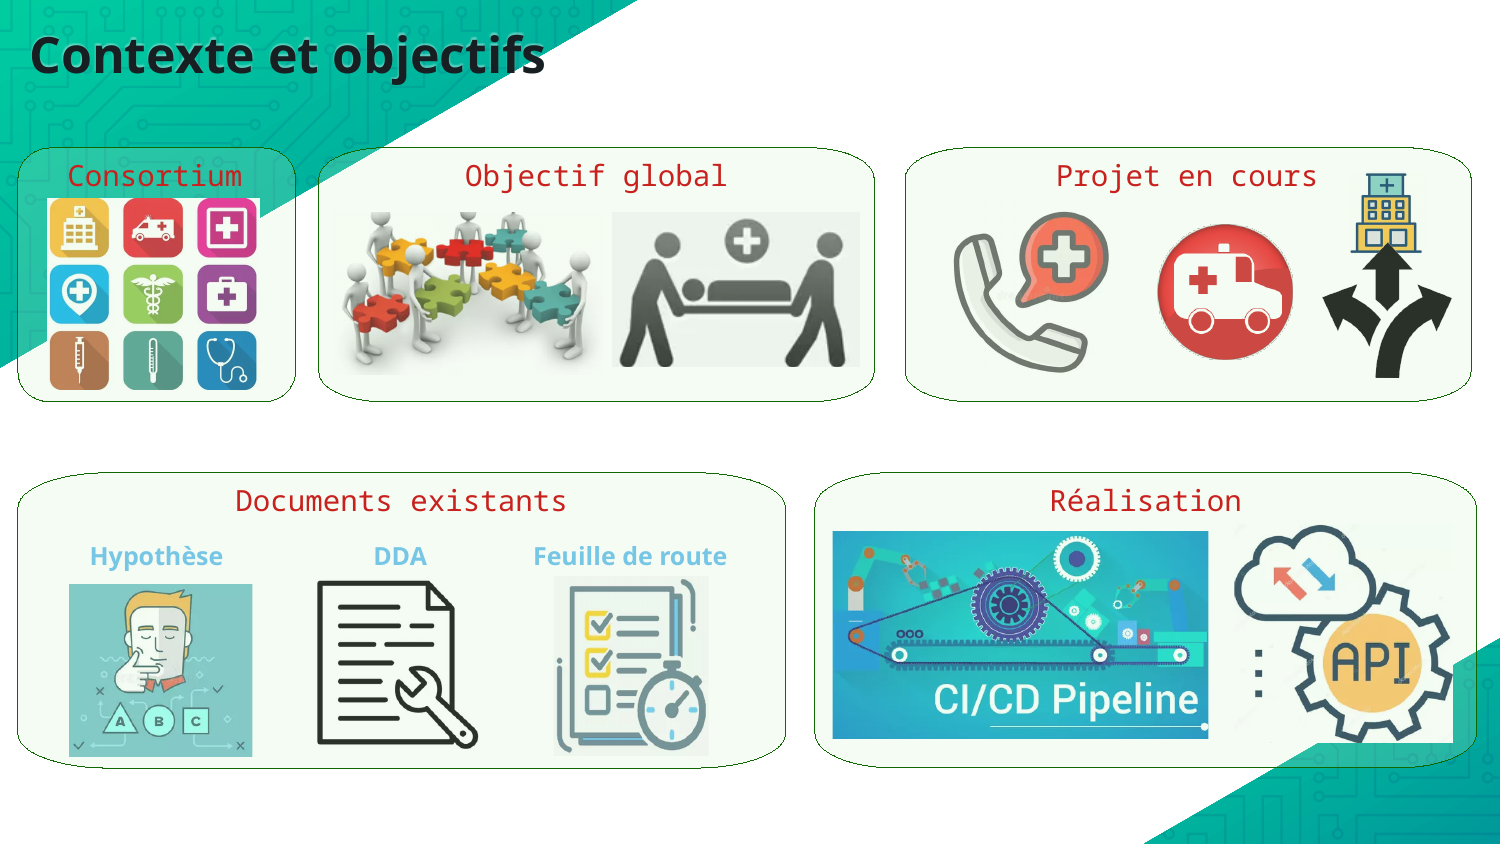

# Contexte et objectifs
Projet en cours
Objectif global
Consortium
Documents existants
Réalisation
Hypothèse
DDA
Feuille de route